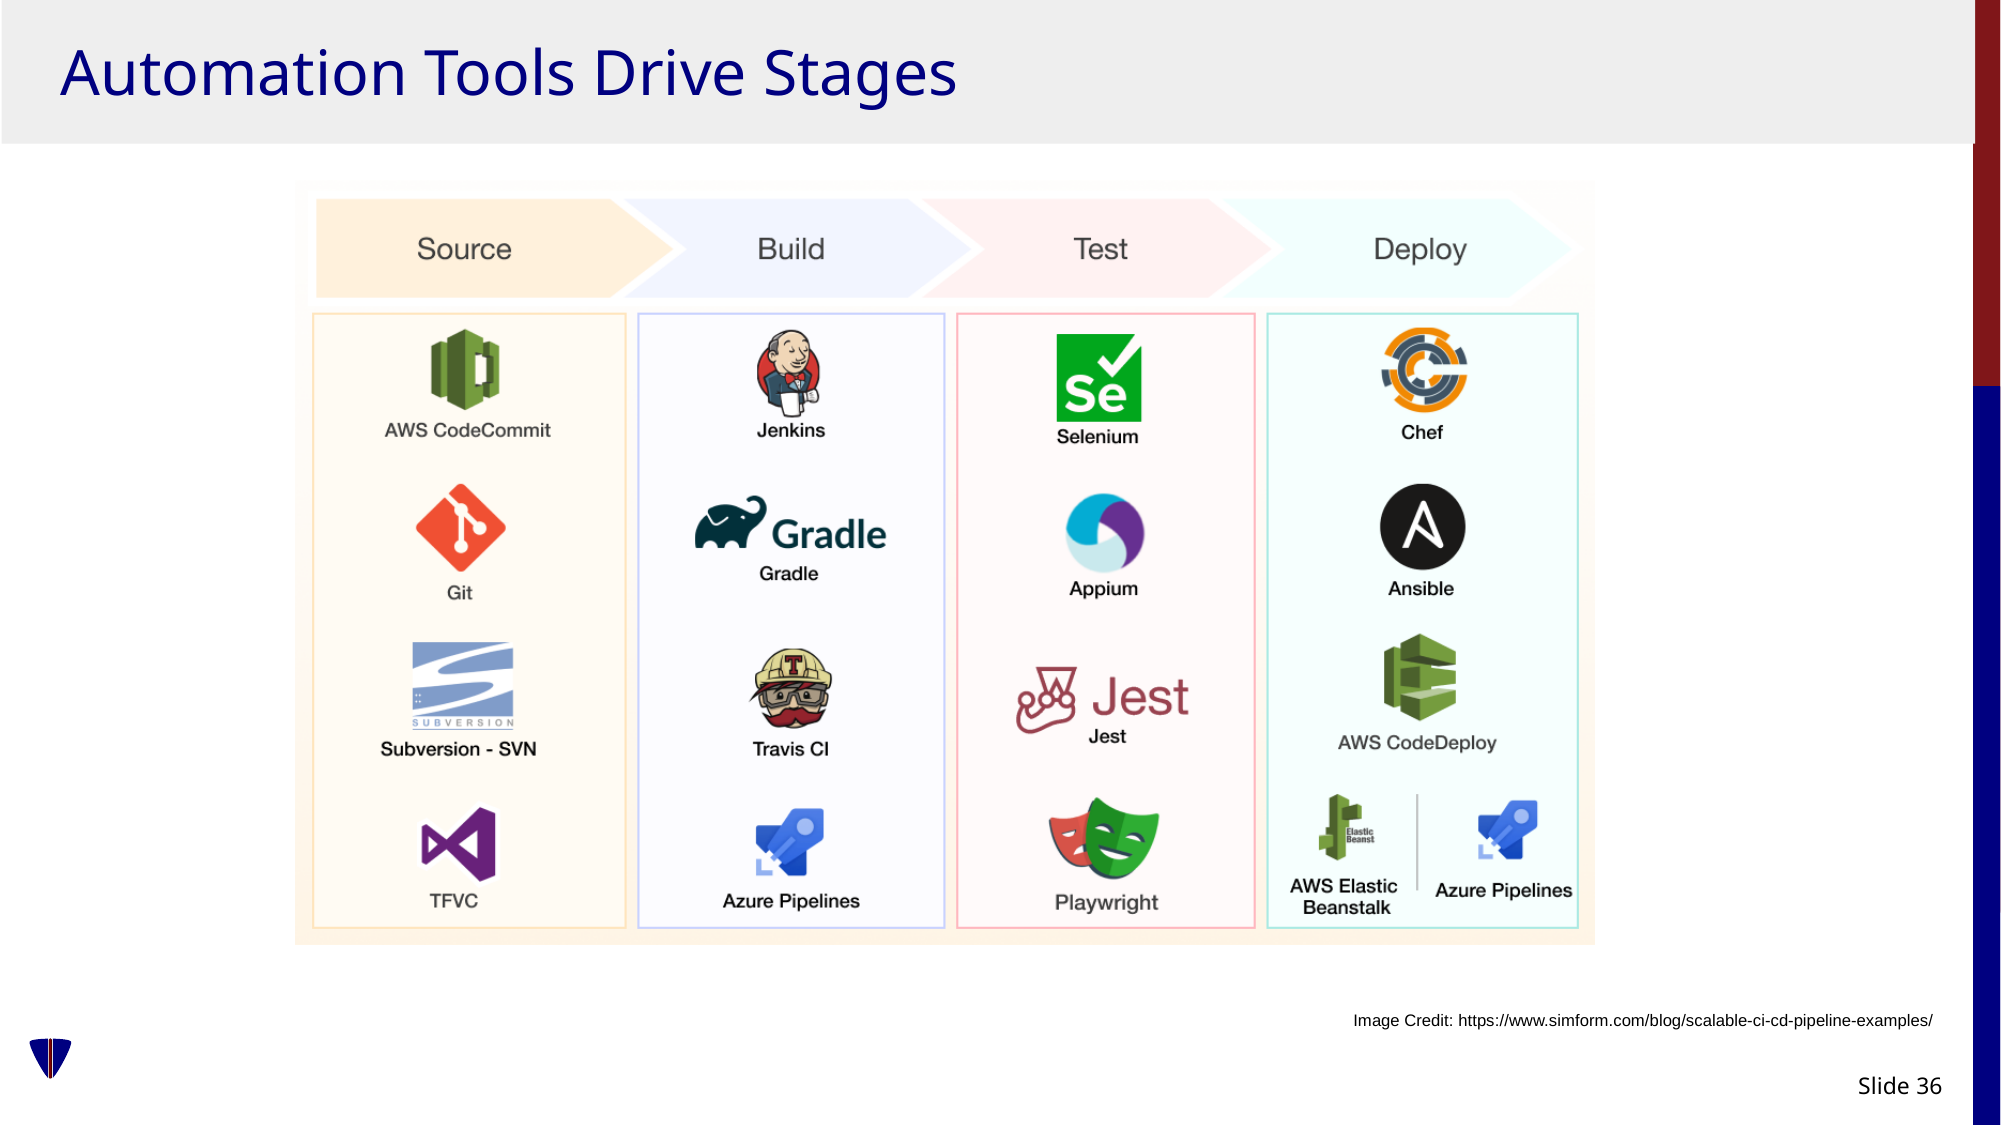

# Automation Tools Drive Stages
Image Credit: https://www.simform.com/blog/scalable-ci-cd-pipeline-examples/